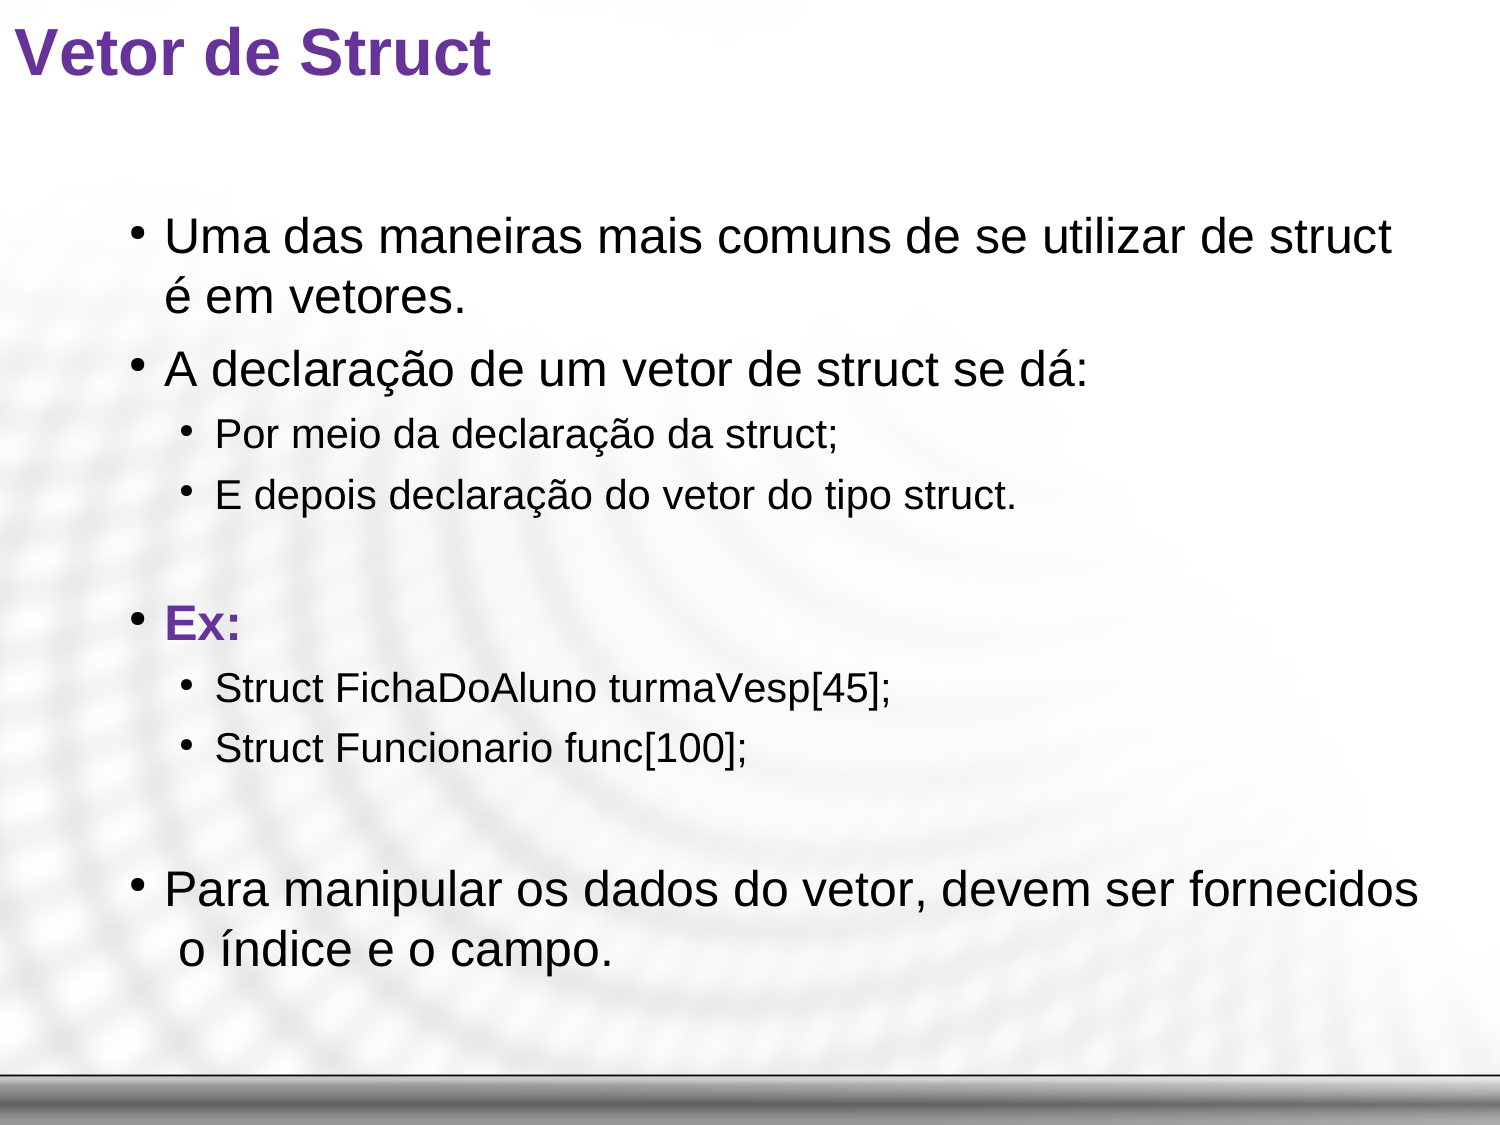

# Vetor de Struct
Uma das maneiras mais comuns de se utilizar de struct é em vetores.
A declaração de um vetor de struct se dá:
Por meio da declaração da struct;
E depois declaração do vetor do tipo struct.
Ex:
Struct FichaDoAluno turmaVesp[45];
Struct Funcionario func[100];
Para manipular os dados do vetor, devem ser fornecidos o índice e o campo.